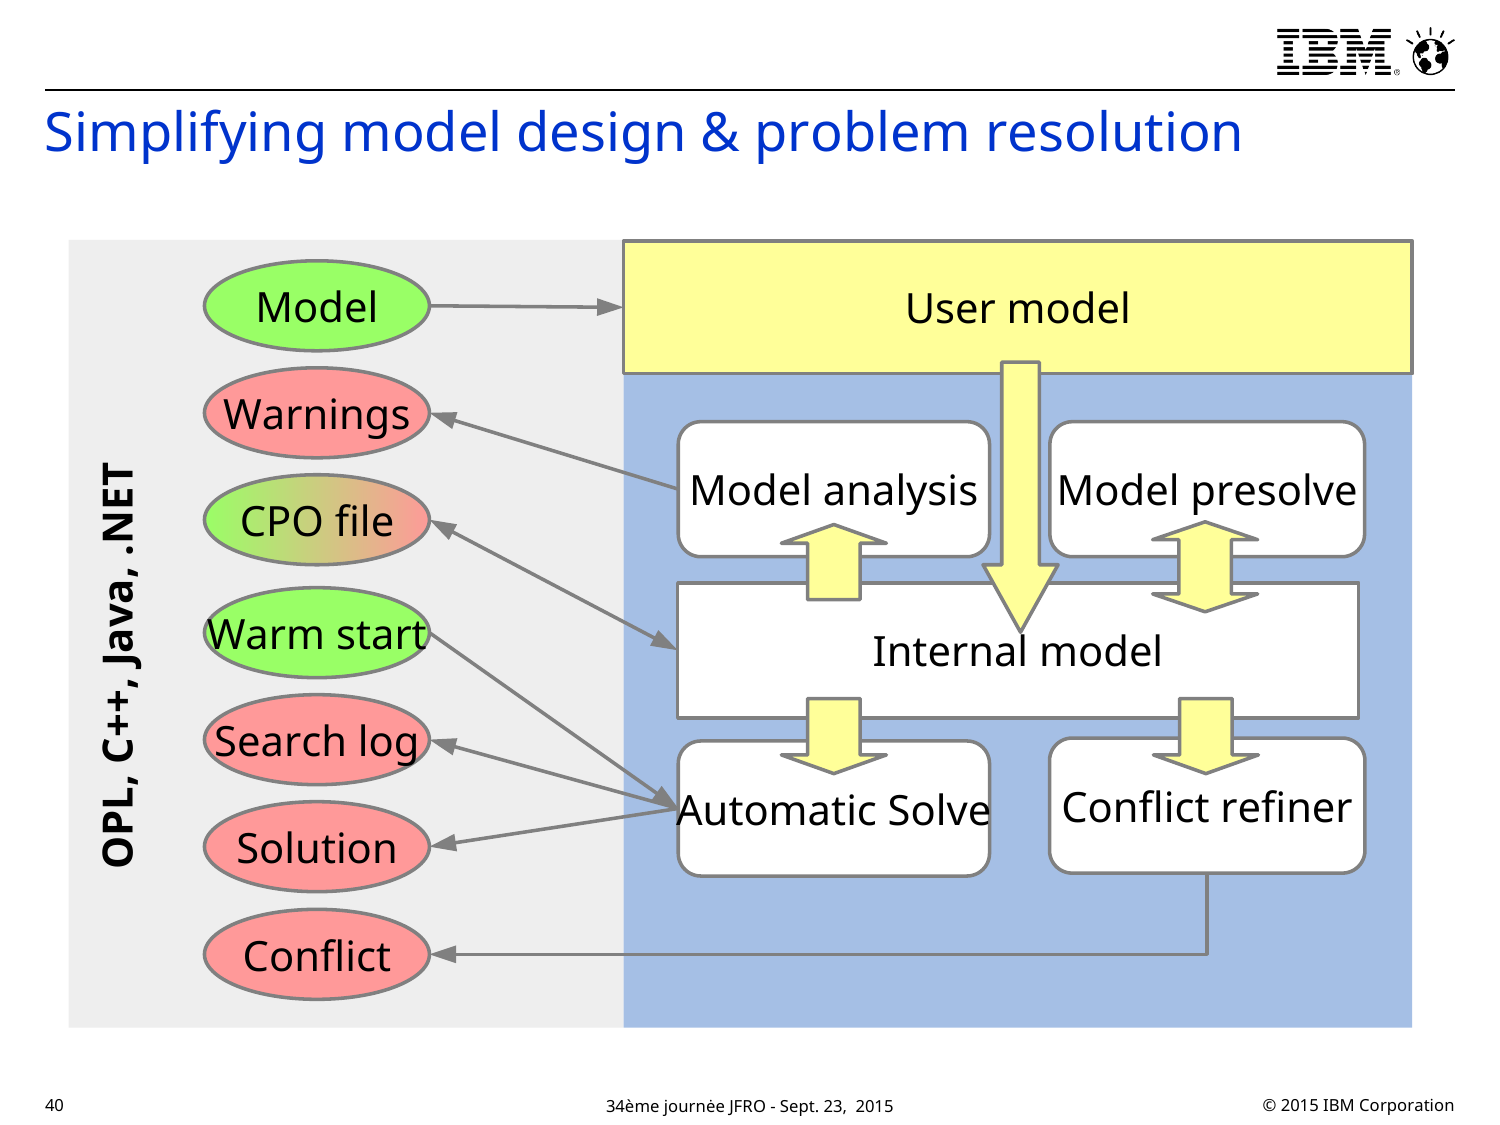

# Simplifying model design & problem resolution
User model
Model
Warnings
Model analysis
Model presolve
CPO file
Internal model
Warm start
OPL, C++, Java, .NET
Search log
Conflict refiner
Automatic Solve
Solution
Conflict
40